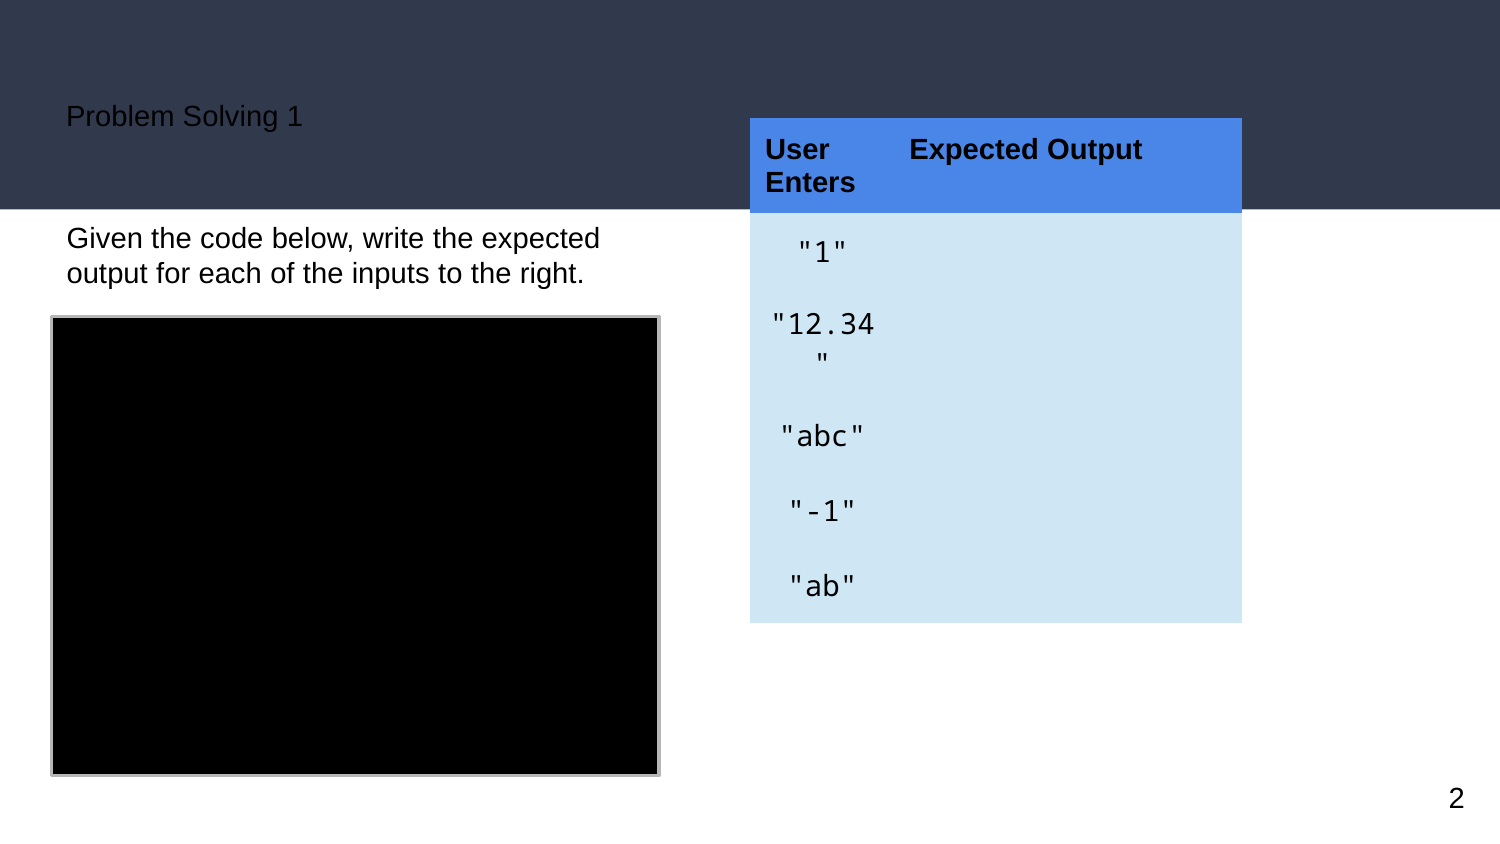

# Problem Solving 1
| User Enters | Expected Output |
| --- | --- |
| "1" | |
| "12.34" | |
| "abc" | |
| "-1" | |
| "ab" | |
Given the code below, write the expected output for each of the inputs to the right.
def crazy_output():
 x = input("Type something: ")
 try:
 int_x = int(x)
 print("You entered an integer:",
 int_x)
 except ValueError:
 try:
 float_x = float(x)
 print("You entered a float:",
 float_x)
 except:
 print("The third character is:",
 x[2])